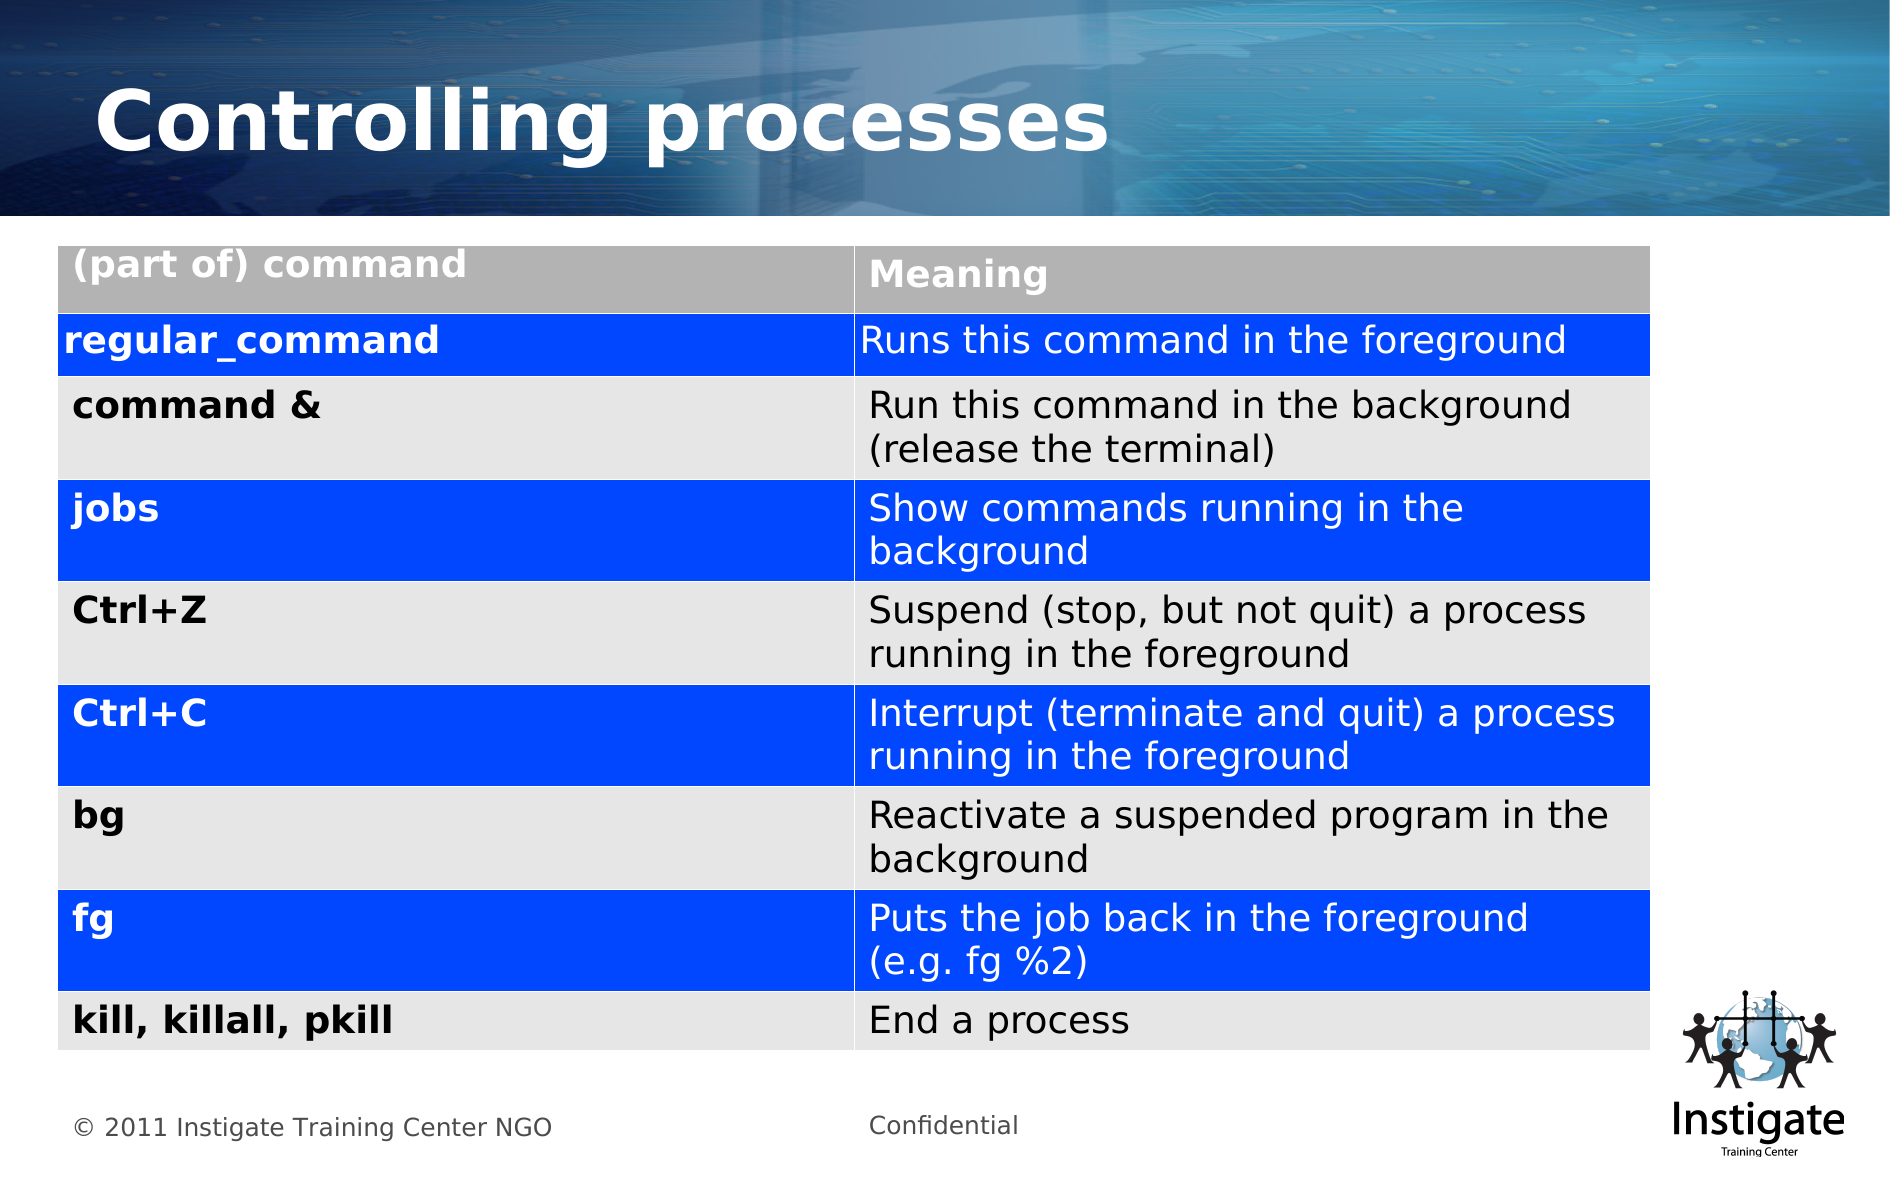

# Controlling processes
| (part of) command | Meaning |
| --- | --- |
| regular\_command | Runs this command in the foreground |
| command & | Run this command in the background (release the terminal) |
| jobs | Show commands running in the background |
| Ctrl+Z | Suspend (stop, but not quit) a process running in the foreground |
| Ctrl+C | Interrupt (terminate and quit) a process running in the foreground |
| bg | Reactivate a suspended program in the background |
| fg | Puts the job back in the foreground (e.g. fg %2) |
| kill, killall, pkill | End a process |